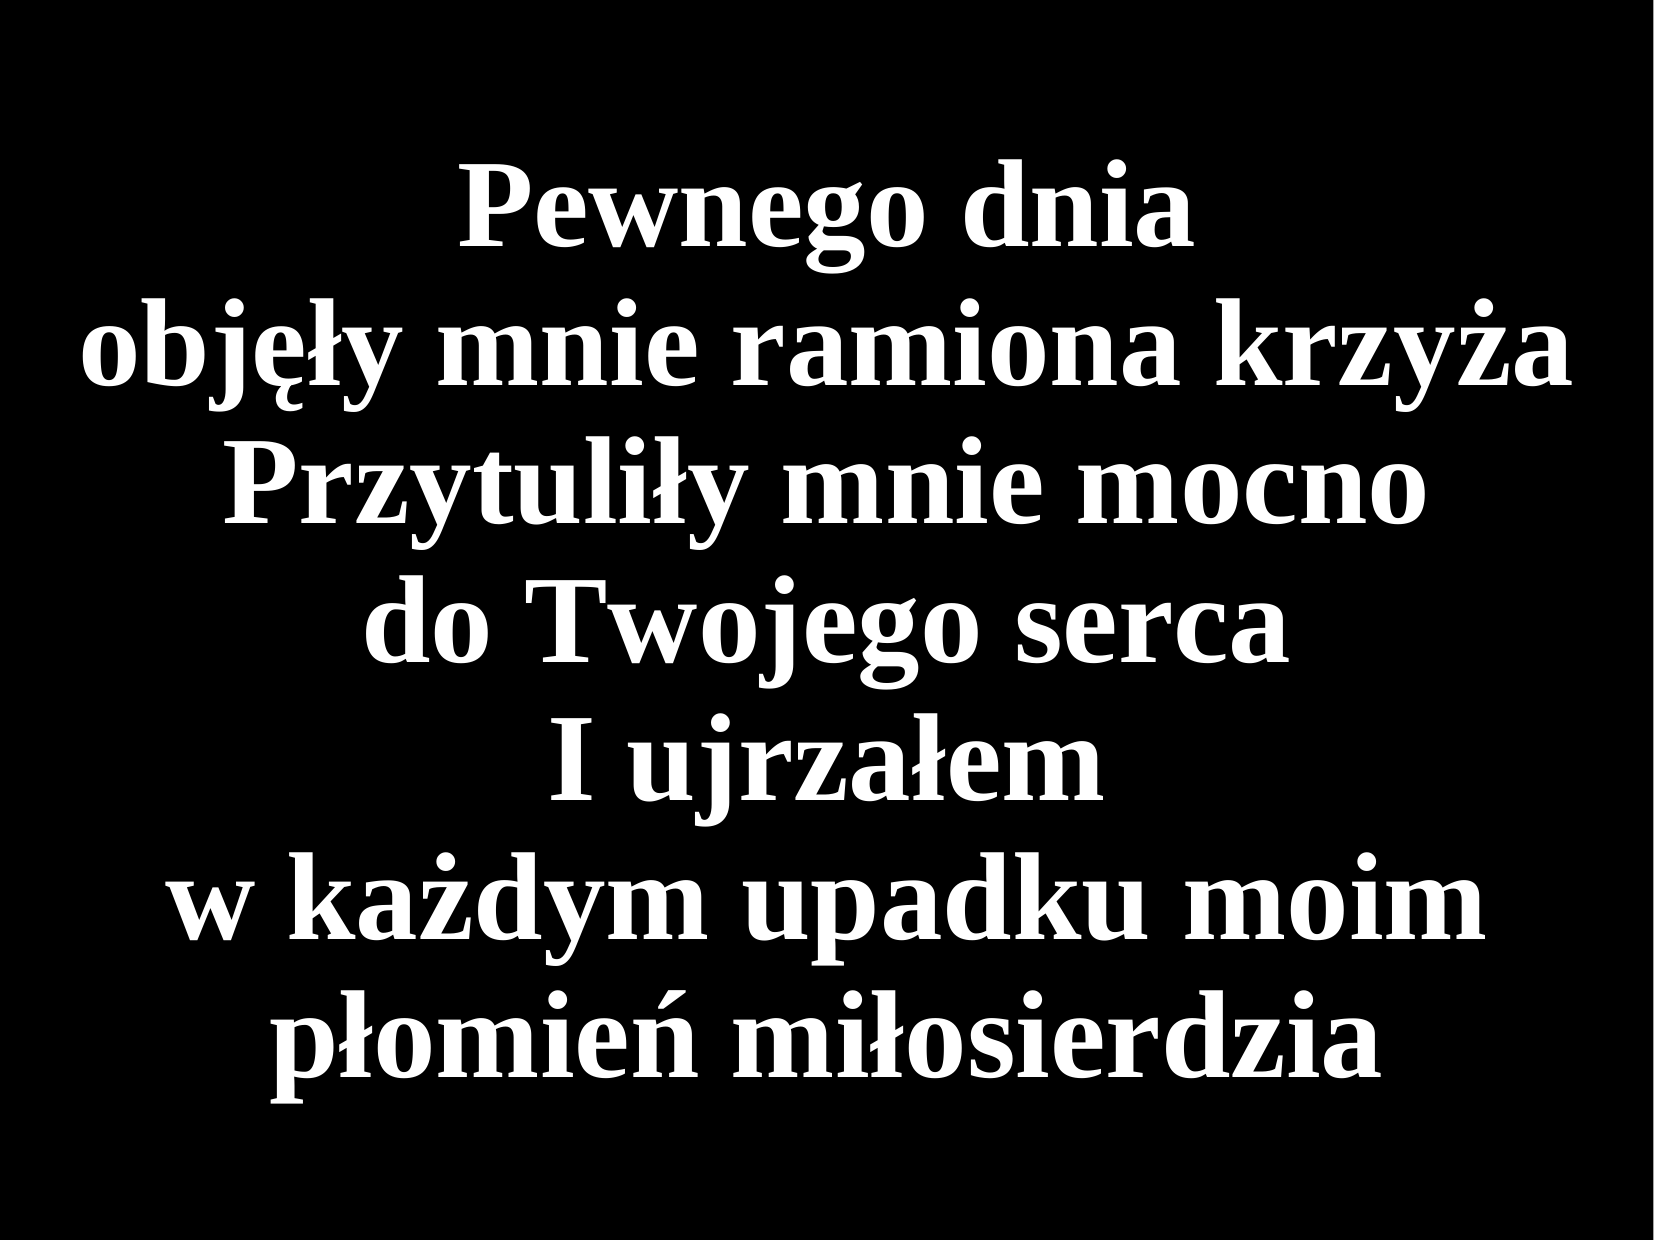

# Pewnego dnia objęły mnie ramiona krzyża Przytuliły mnie mocno do Twojego serca I ujrzałem w każdym upadku moim płomień miłosierdzia